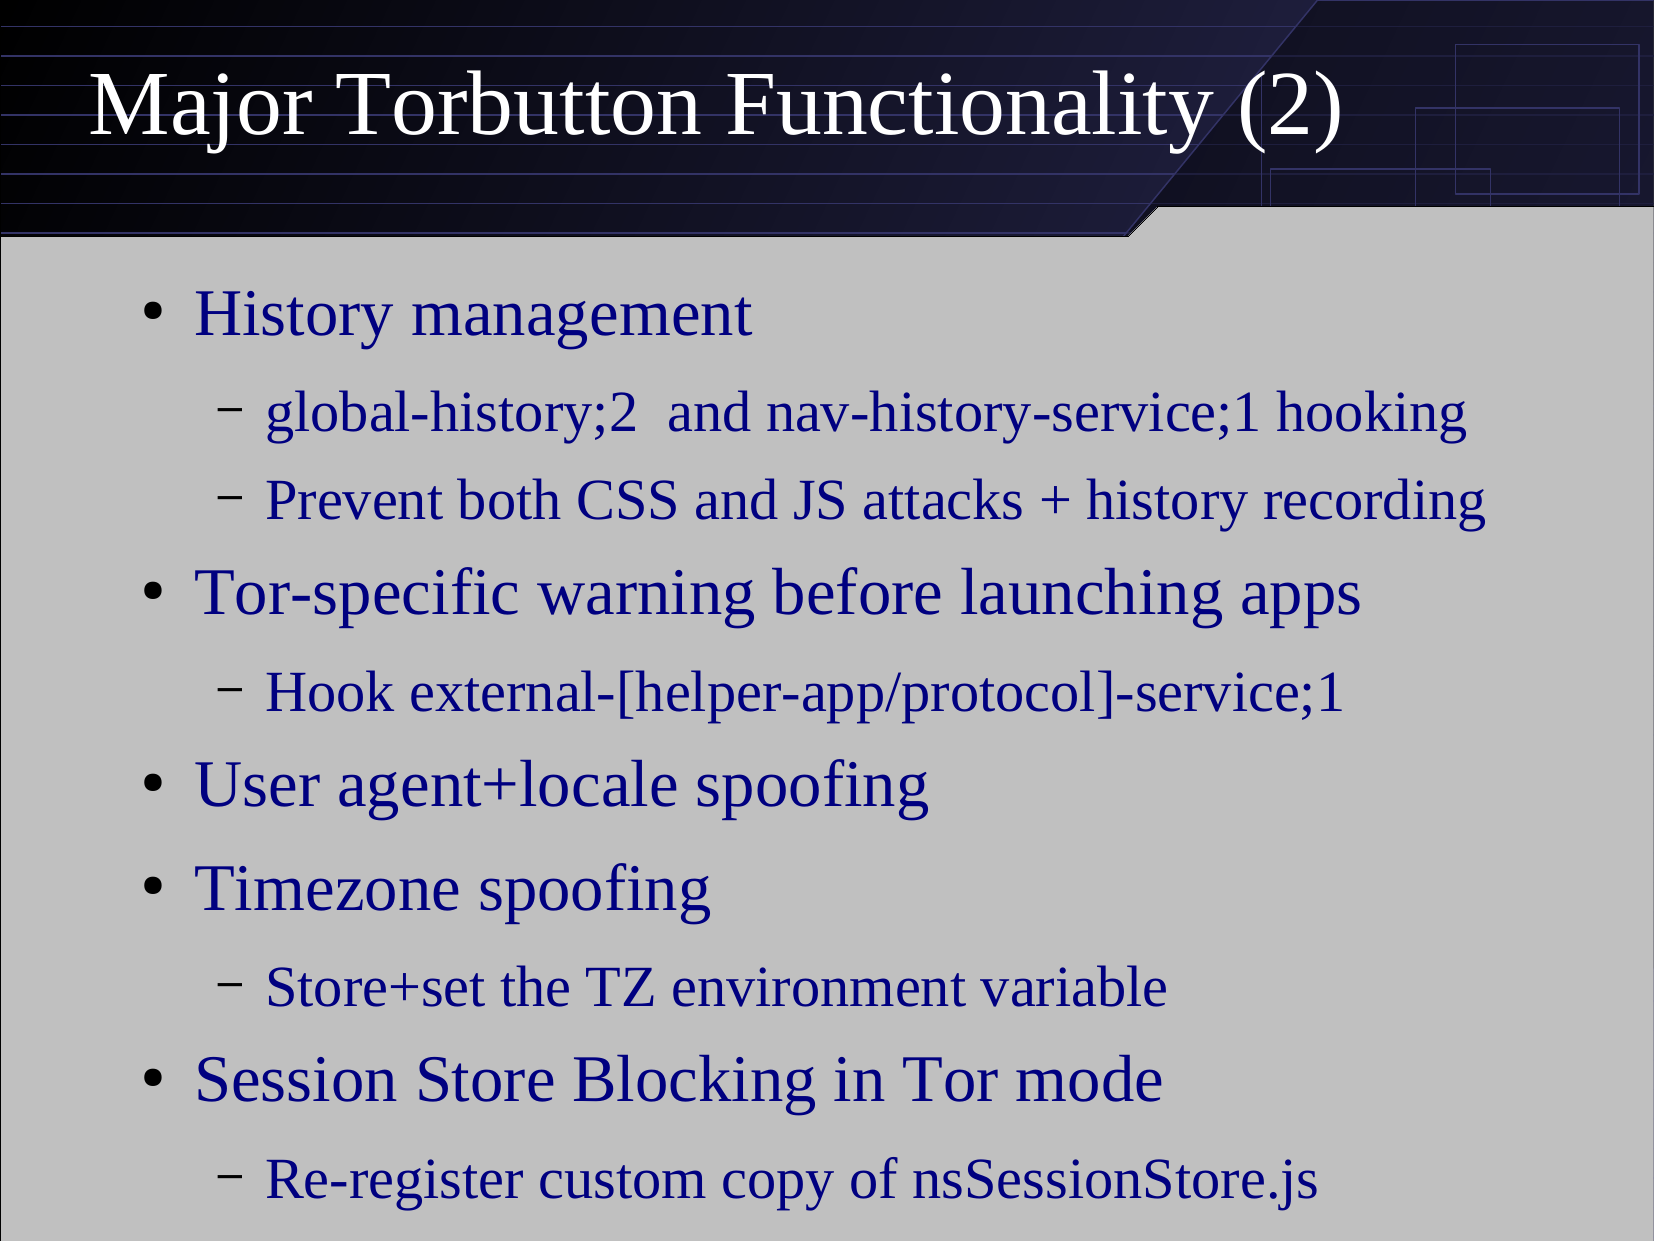

# Major Torbutton Functionality (2)
History management
global-history;2 and nav-history-service;1 hooking
Prevent both CSS and JS attacks + history recording
Tor-specific warning before launching apps
Hook external-[helper-app/protocol]-service;1
User agent+locale spoofing
Timezone spoofing
Store+set the TZ environment variable
Session Store Blocking in Tor mode
Re-register custom copy of nsSessionStore.js